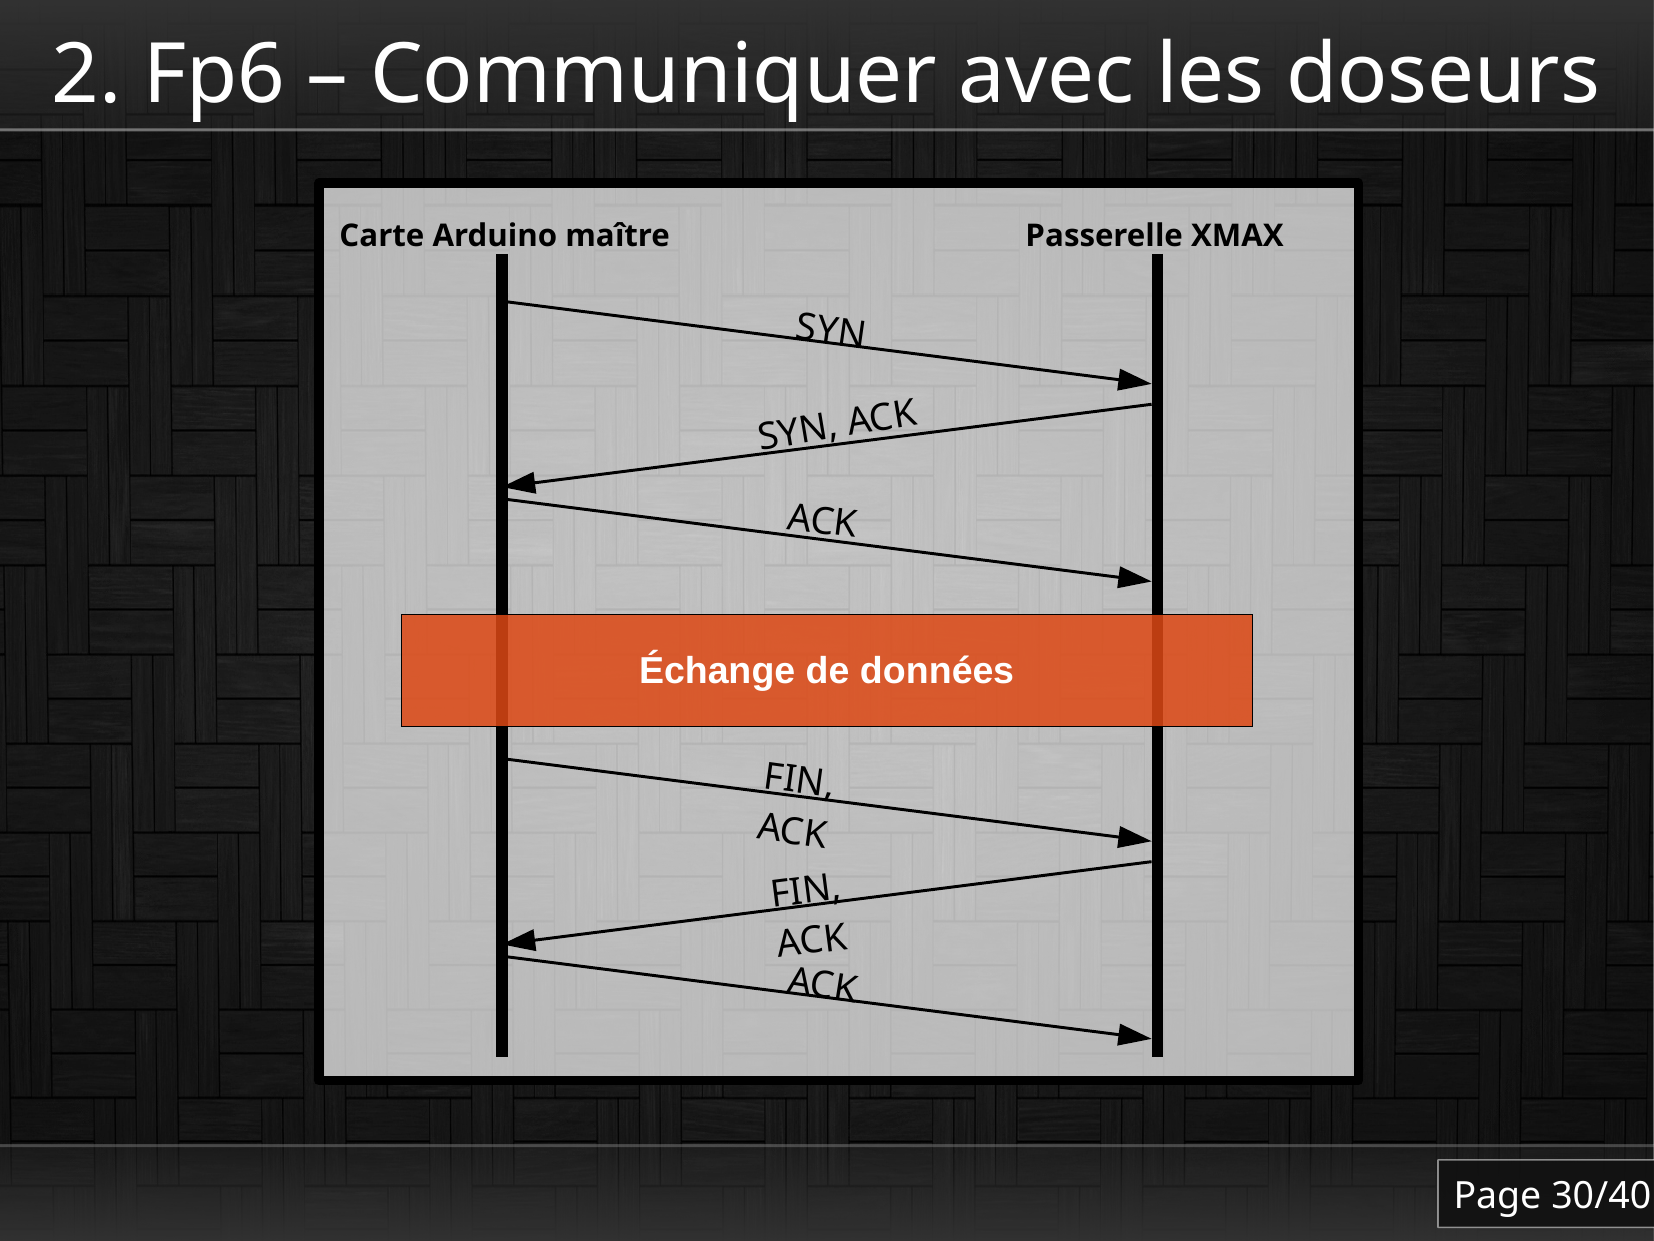

2. Fp6 – Communiquer avec les doseurs
Carte Arduino maître
Passerelle XMAX
SYN
SYN, ACK
ACK
Échange de données
FIN, ACK
FIN, ACK
ACK